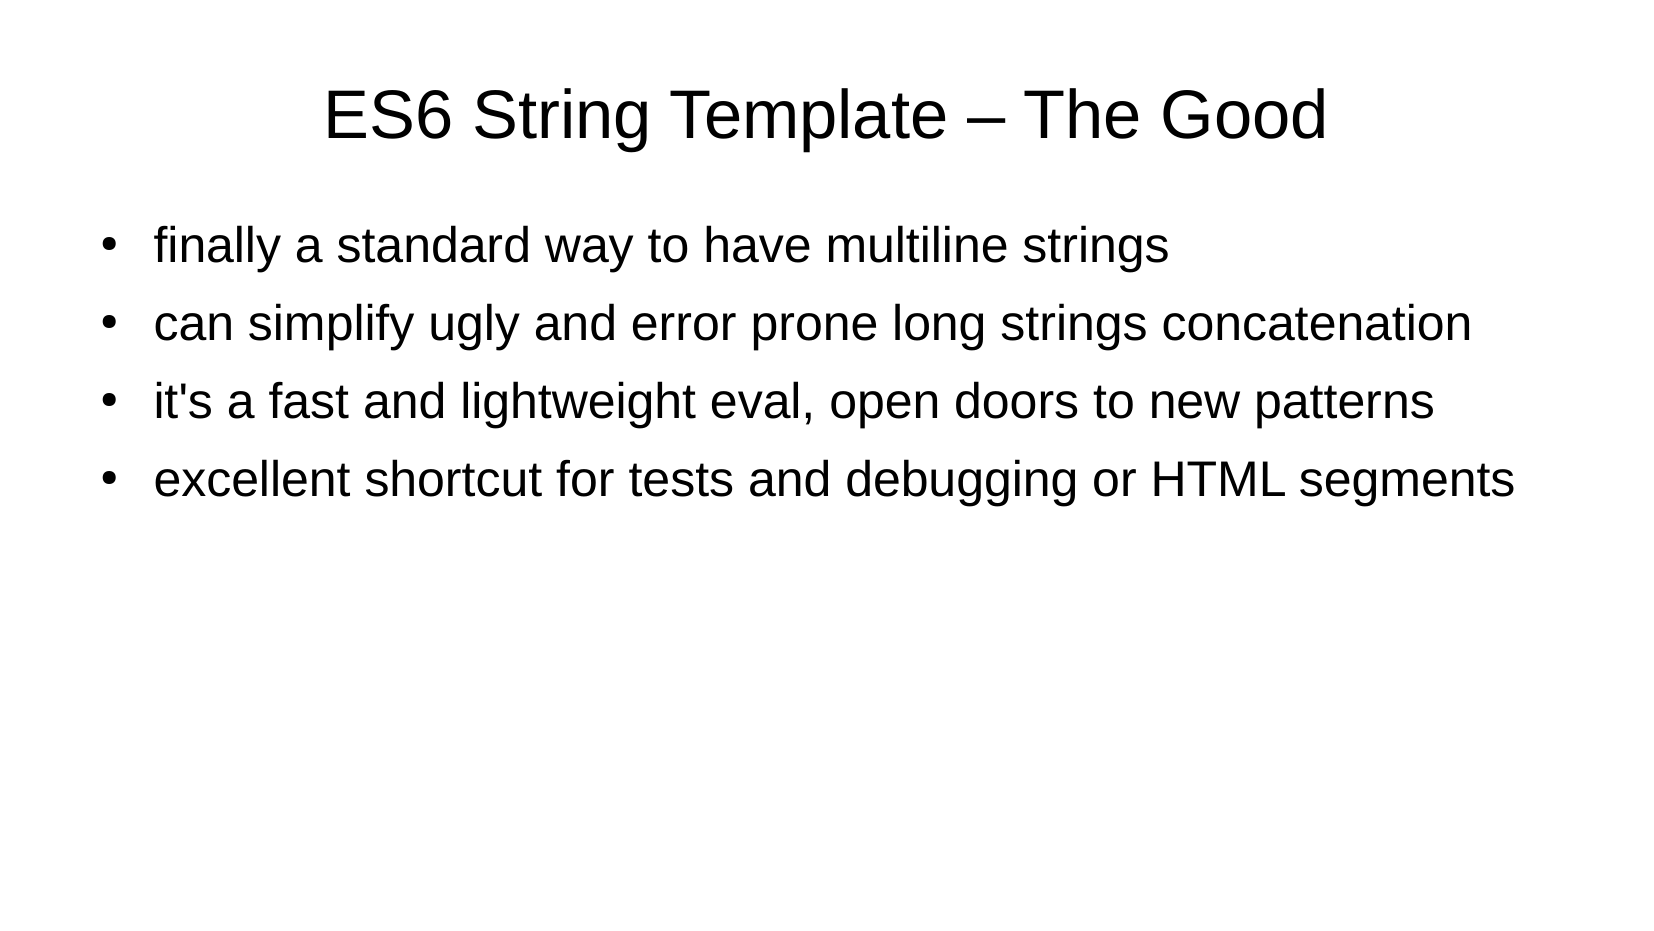

# ES6 String Template – The Good
finally a standard way to have multiline strings
can simplify ugly and error prone long strings concatenation
it's a fast and lightweight eval, open doors to new patterns
excellent shortcut for tests and debugging or HTML segments